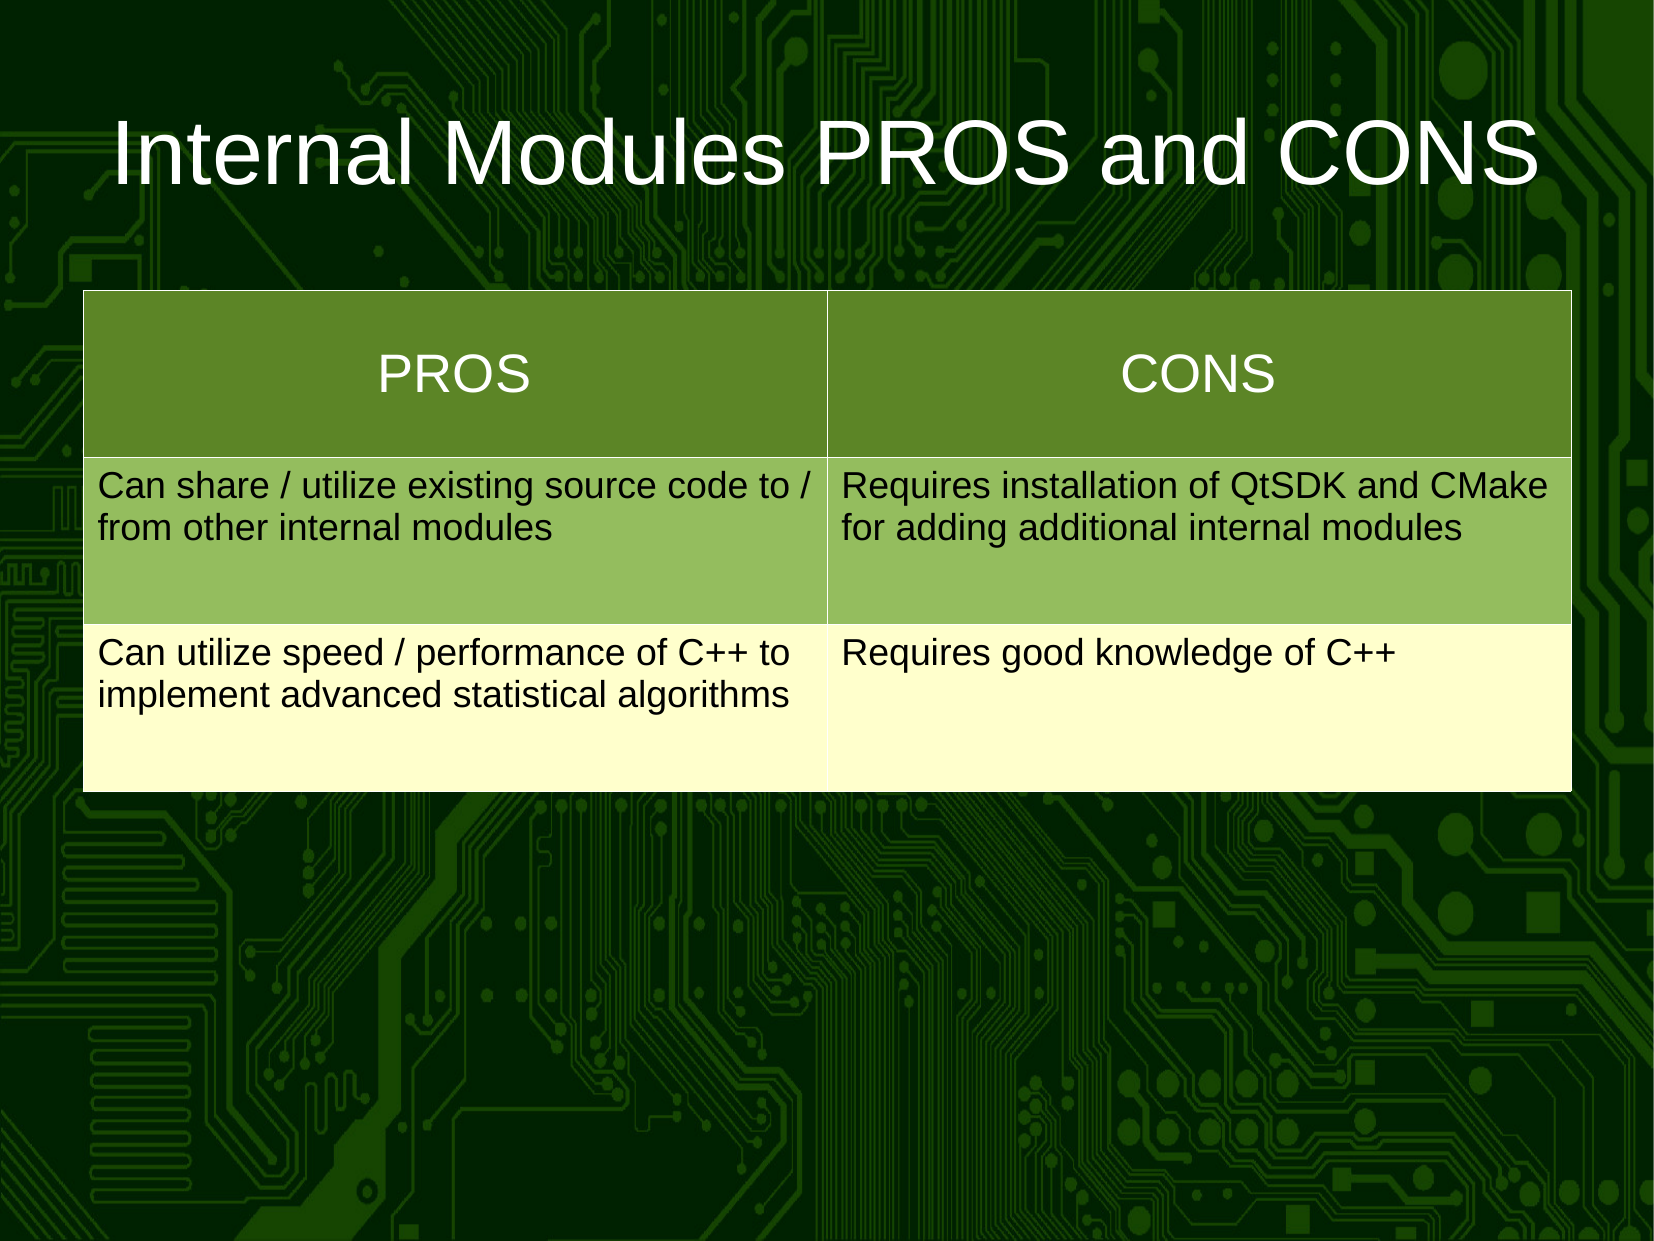

# Internal Modules PROS and CONS
| PROS | CONS |
| --- | --- |
| Can share / utilize existing source code to / from other internal modules | Requires installation of QtSDK and CMake for adding additional internal modules |
| Can utilize speed / performance of C++ to implement advanced statistical algorithms | Requires good knowledge of C++ |